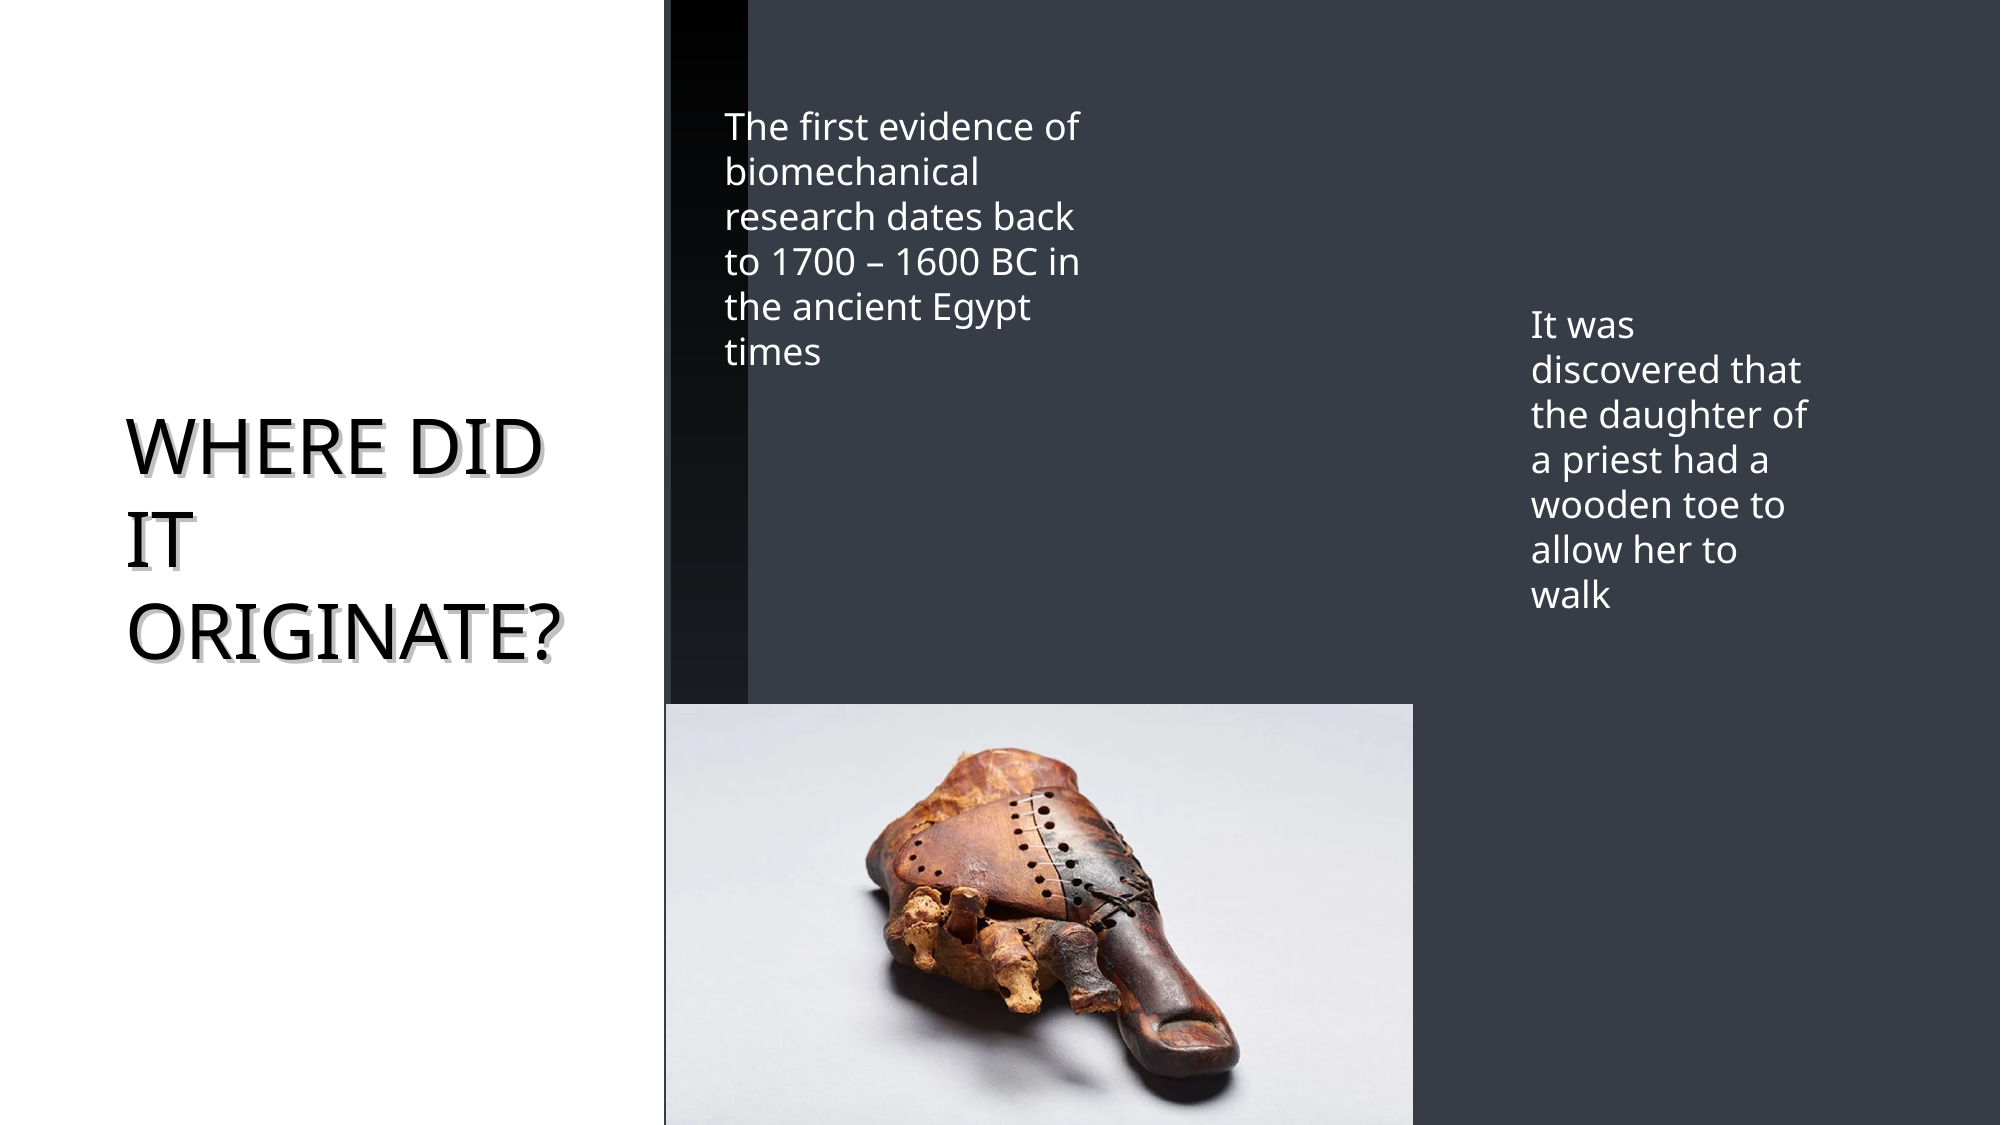

The first evidence of biomechanical research dates back to 1700 – 1600 BC in the ancient Egypt times
# Where did it originate?
It was discovered that the daughter of a priest had a wooden toe to allow her to walk